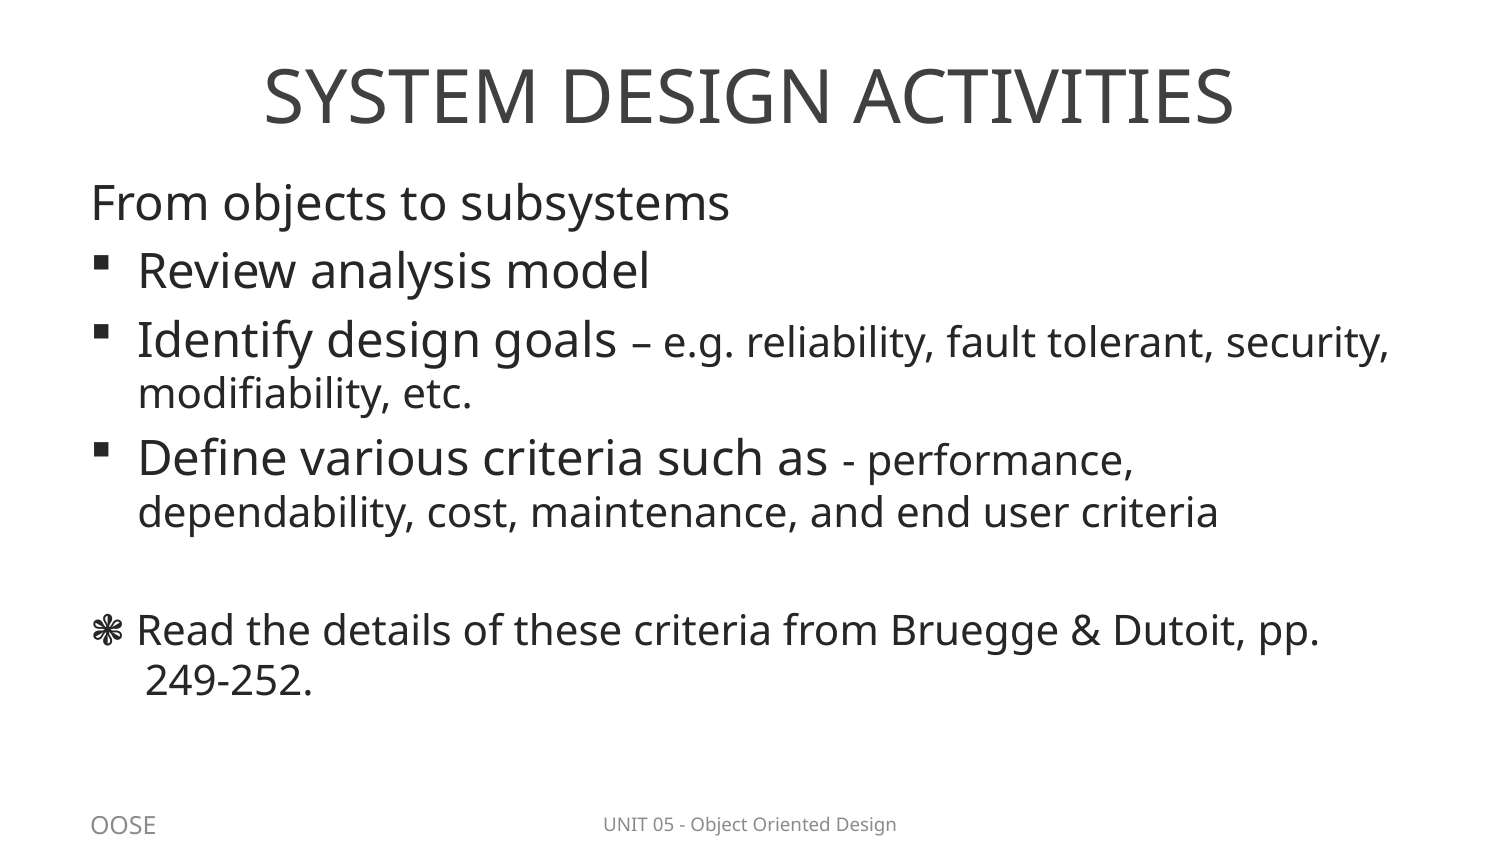

# System design activities
From objects to subsystems
Review analysis model
Identify design goals – e.g. reliability, fault tolerant, security, modifiability, etc.
Define various criteria such as - performance, dependability, cost, maintenance, and end user criteria
❃ Read the details of these criteria from Bruegge & Dutoit, pp.
 249-252.
OOSE
UNIT 05 - Object Oriented Design